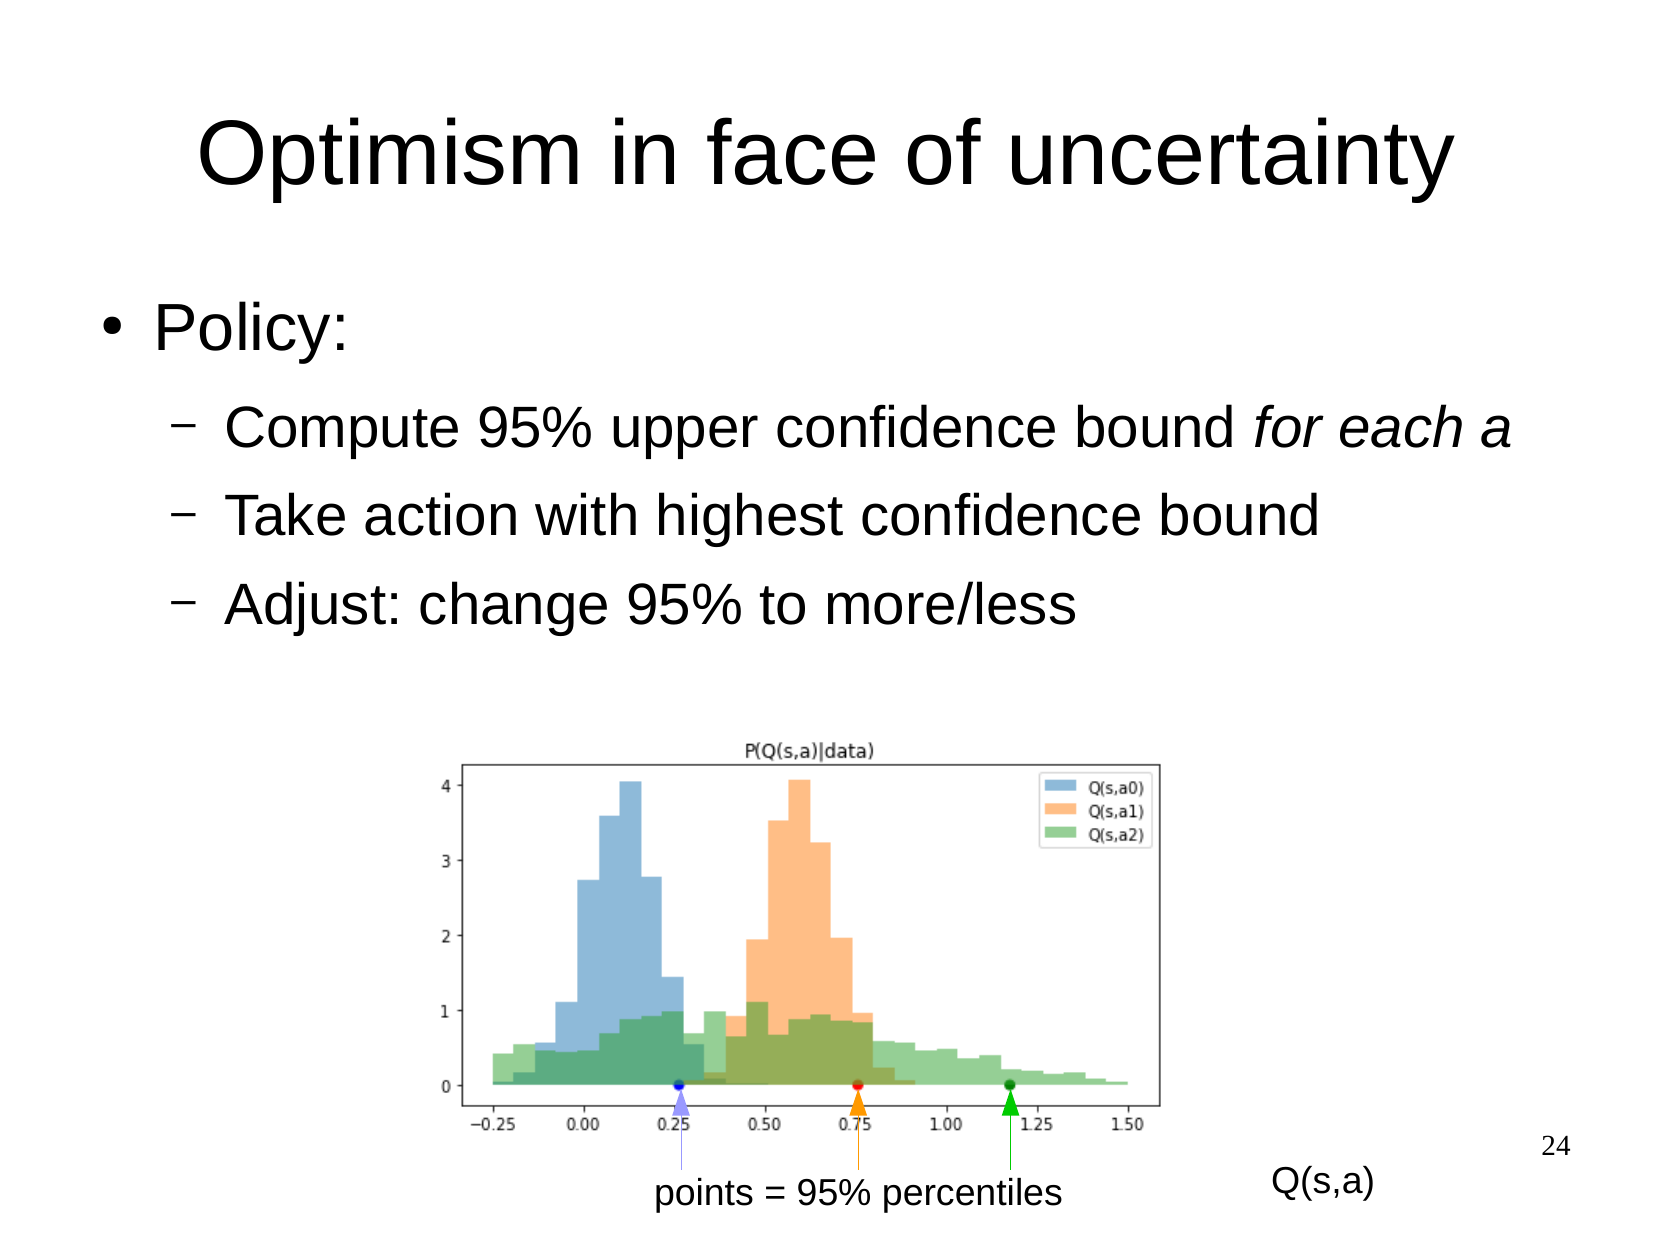

# Optimism in face of uncertainty
Policy:
Compute 95% upper confidence bound for each a
Take action with highest confidence bound
Adjust: change 95% to more/less
24
Q(s,a)
points = 95% percentiles